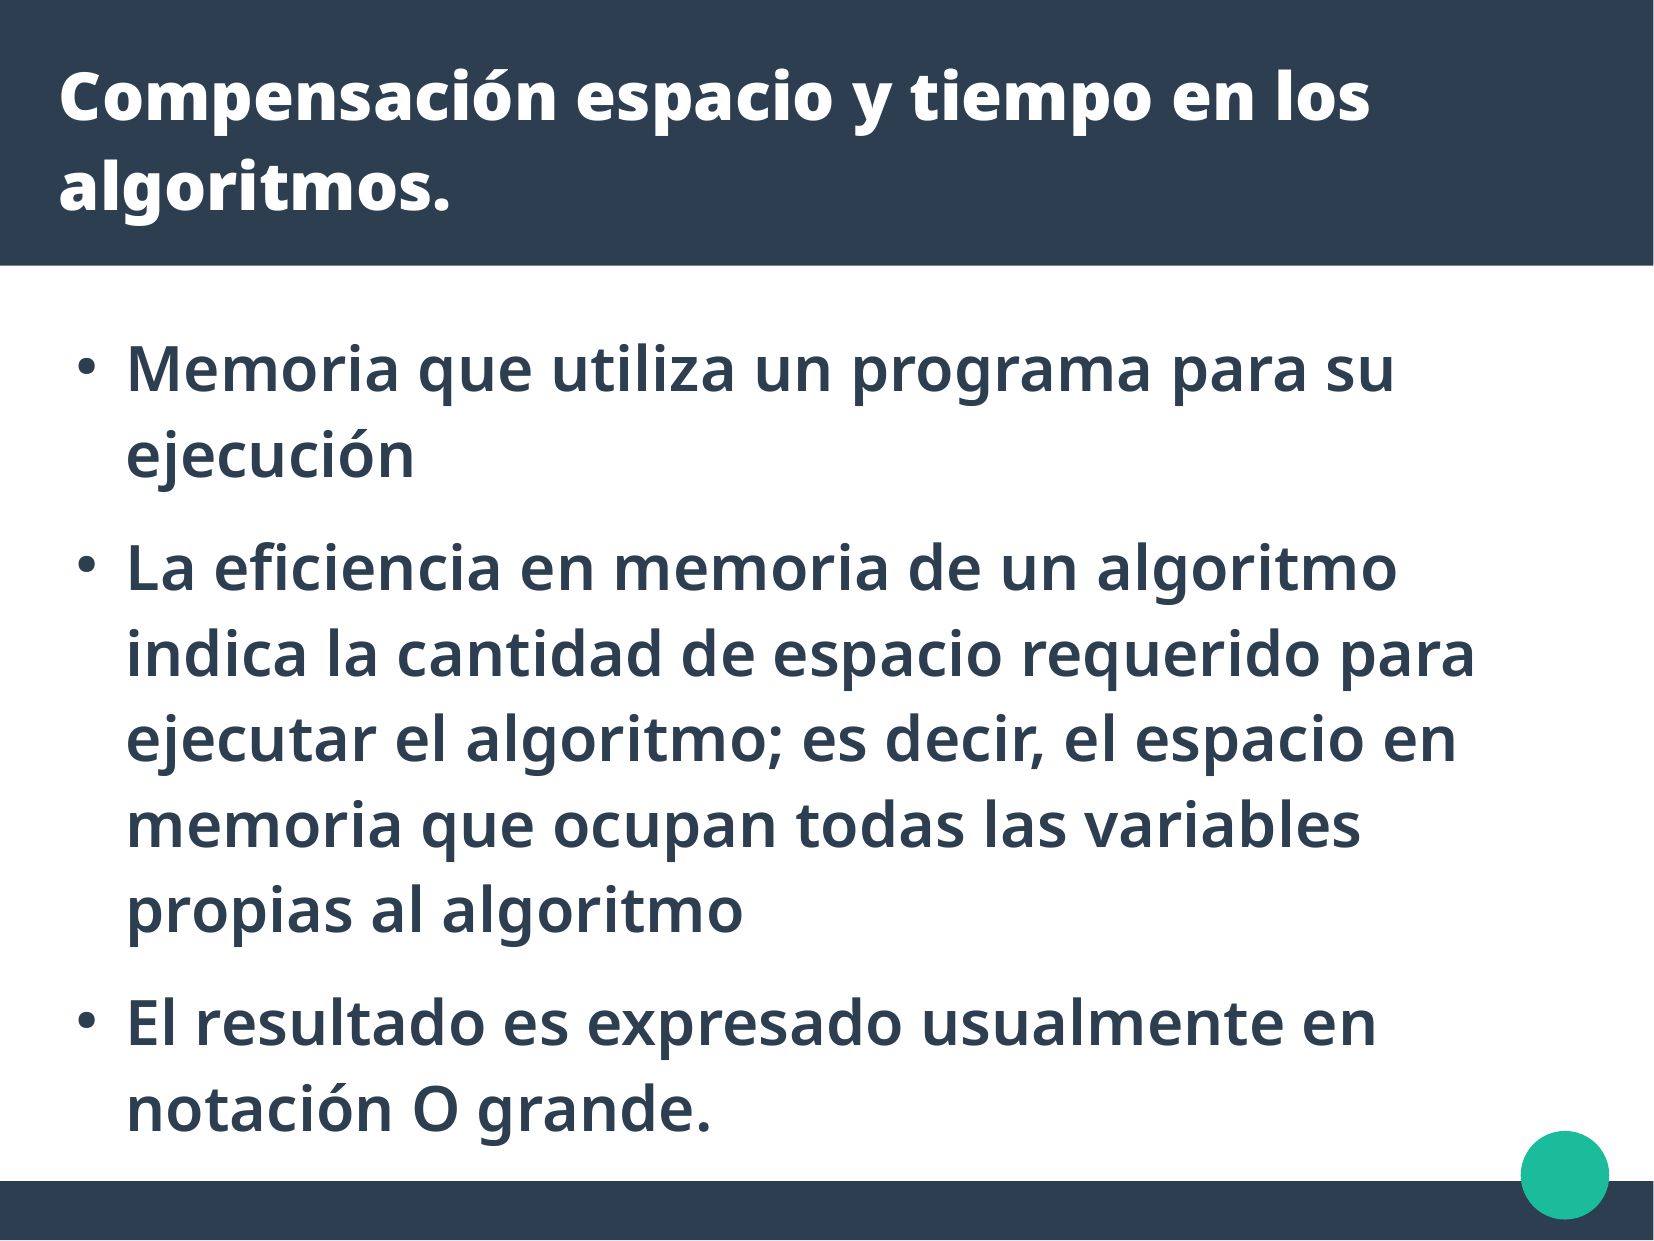

# Compensación espacio y tiempo en los algoritmos.
Memoria que utiliza un programa para su ejecución
La eficiencia en memoria de un algoritmo indica la cantidad de espacio requerido para ejecutar el algoritmo; es decir, el espacio en memoria que ocupan todas las variables propias al algoritmo
El resultado es expresado usualmente en notación O grande.